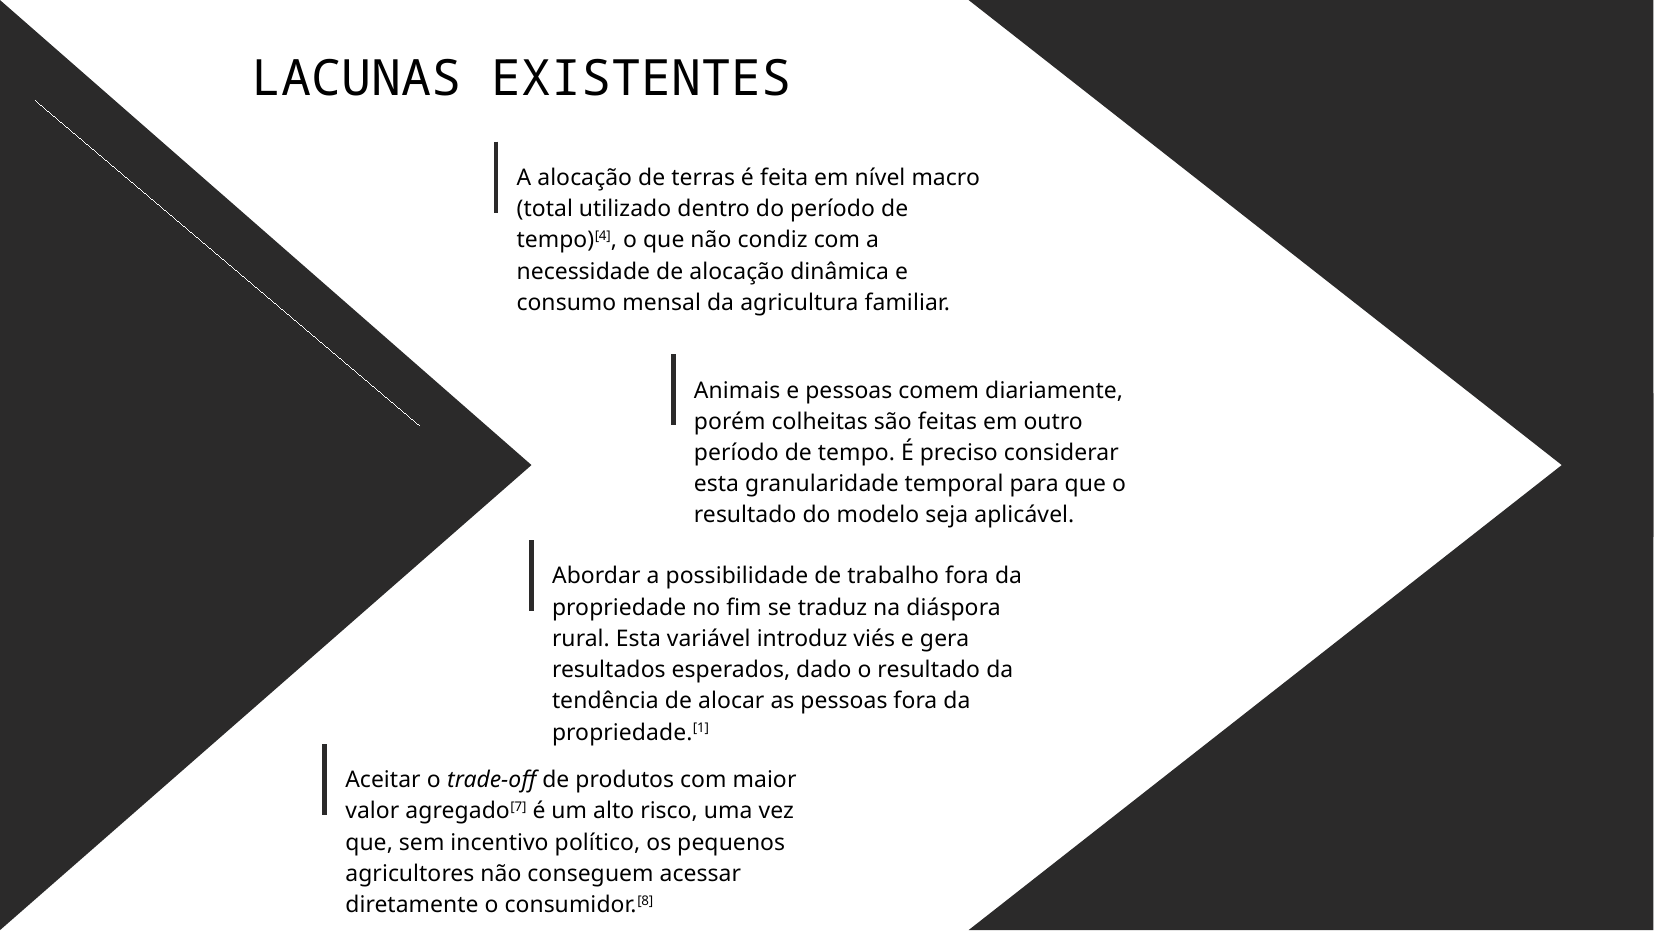

LACUNAS EXISTENTES
A alocação de terras é feita em nível macro (total utilizado dentro do período de tempo)[4], o que não condiz com a necessidade de alocação dinâmica e consumo mensal da agricultura familiar.
Animais e pessoas comem diariamente, porém colheitas são feitas em outro período de tempo. É preciso considerar esta granularidade temporal para que o resultado do modelo seja aplicável.
Abordar a possibilidade de trabalho fora da propriedade no fim se traduz na diáspora rural. Esta variável introduz viés e gera resultados esperados, dado o resultado da tendência de alocar as pessoas fora da propriedade.[1]
Aceitar o trade-off de produtos com maior valor agregado[7] é um alto risco, uma vez que, sem incentivo político, os pequenos agricultores não conseguem acessar diretamente o consumidor.[8]